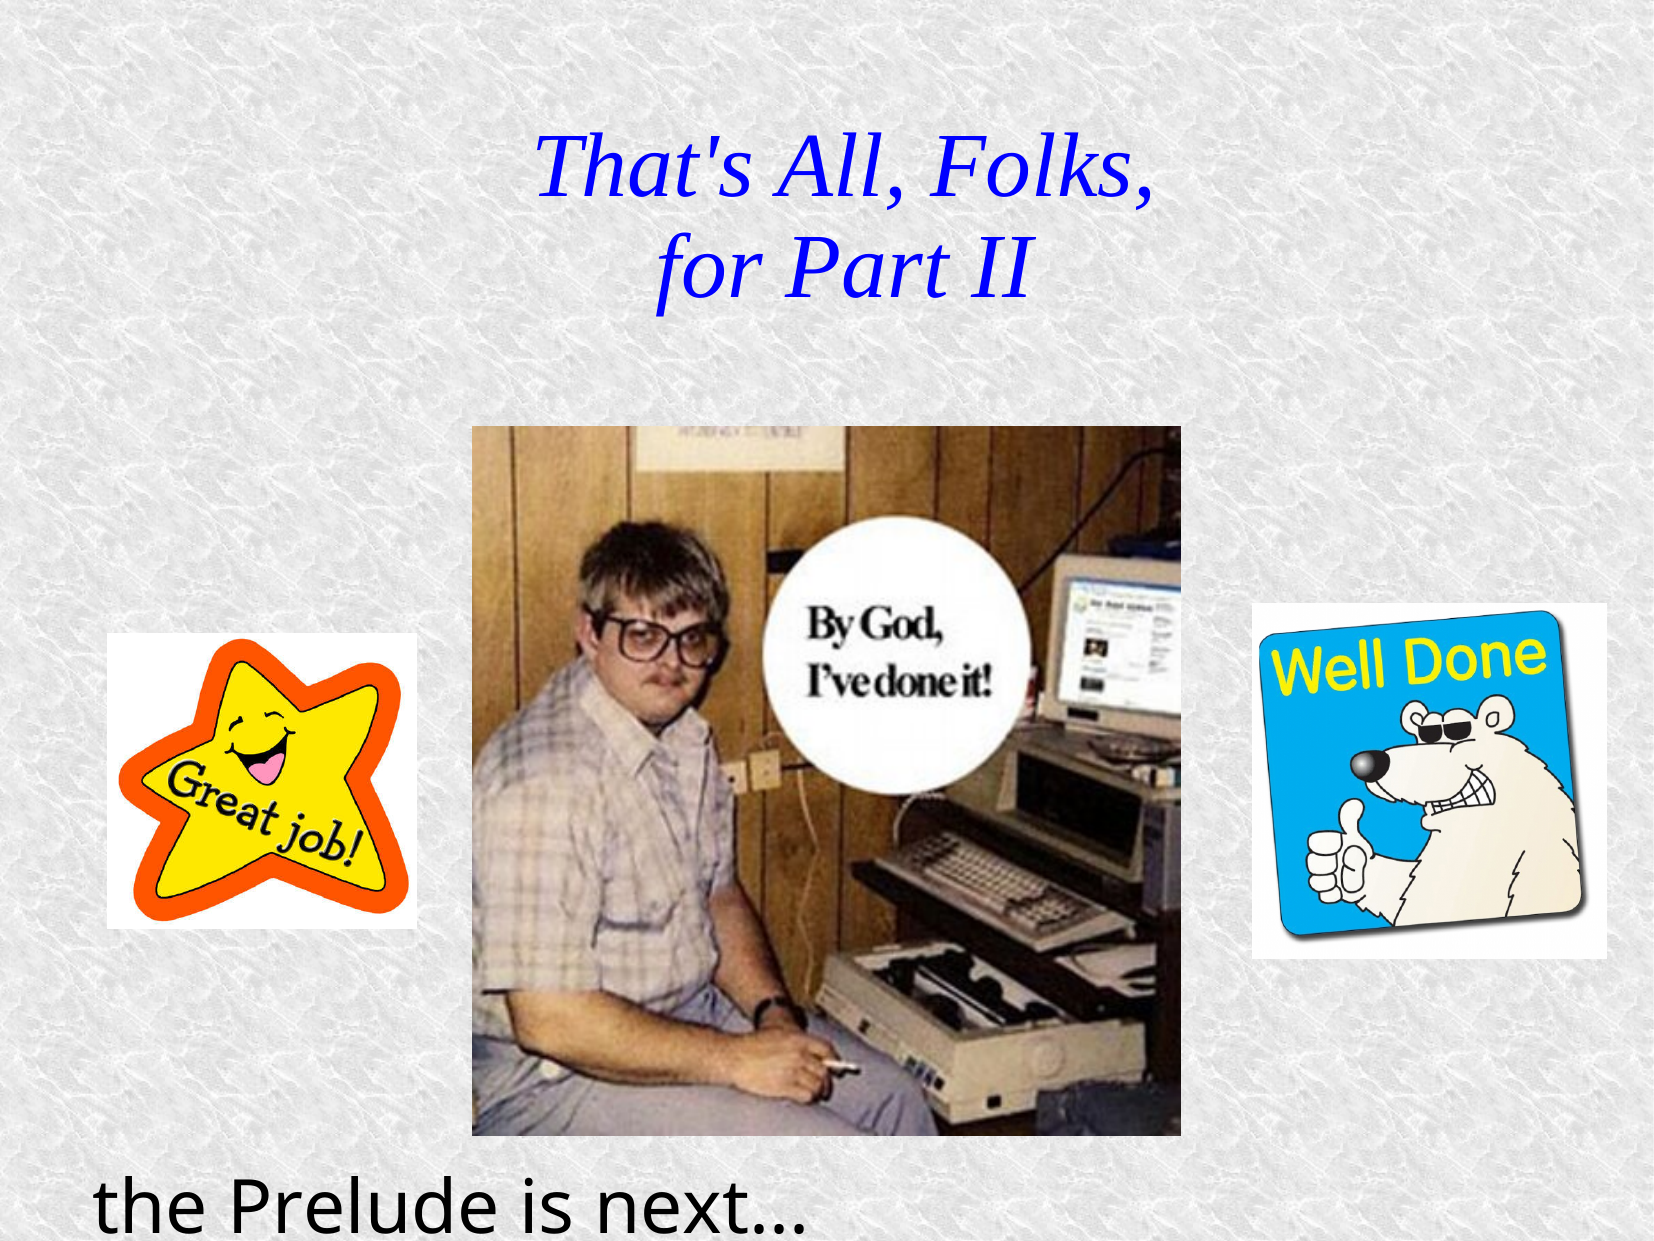

That's All, Folks,
for Part II
the Prelude is next...